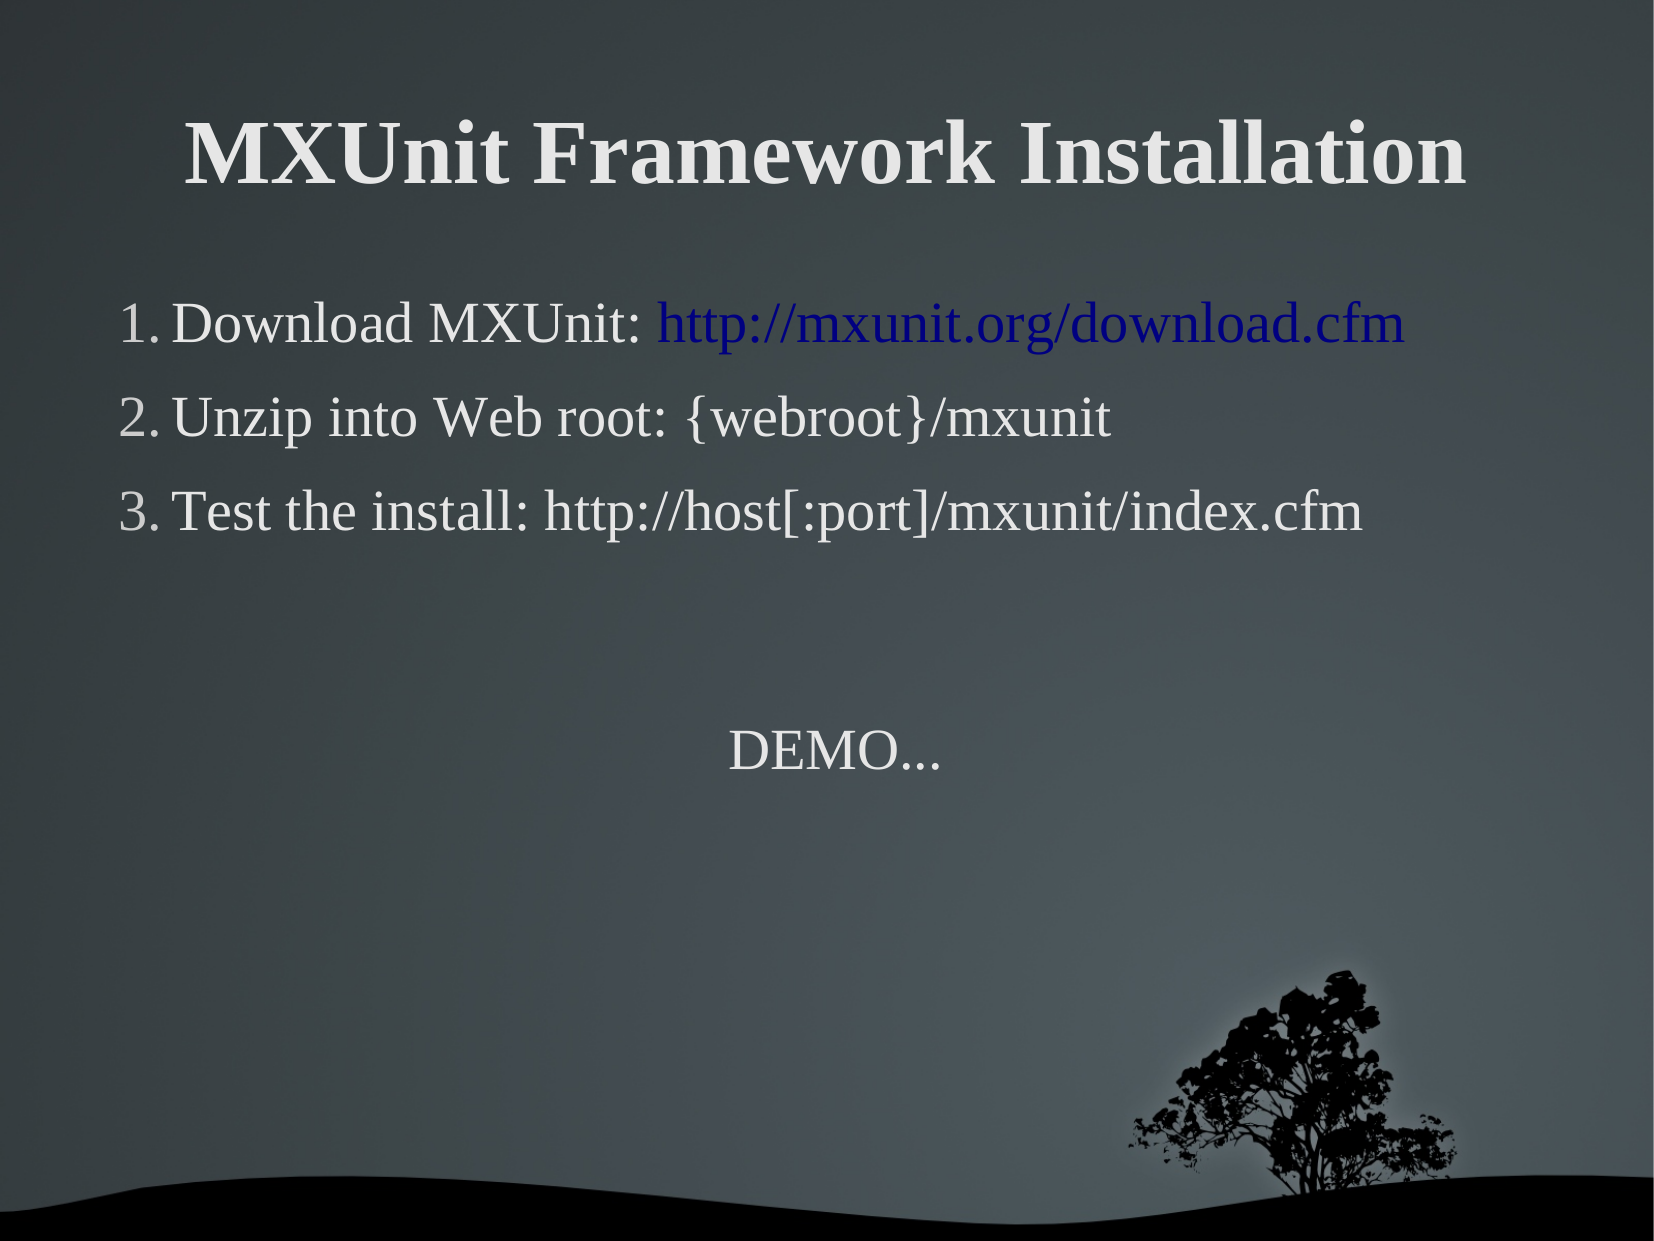

# MXUnit Framework Installation
Download MXUnit: http://mxunit.org/download.cfm
Unzip into Web root: {webroot}/mxunit
Test the install: http://host[:port]/mxunit/index.cfm
DEMO...